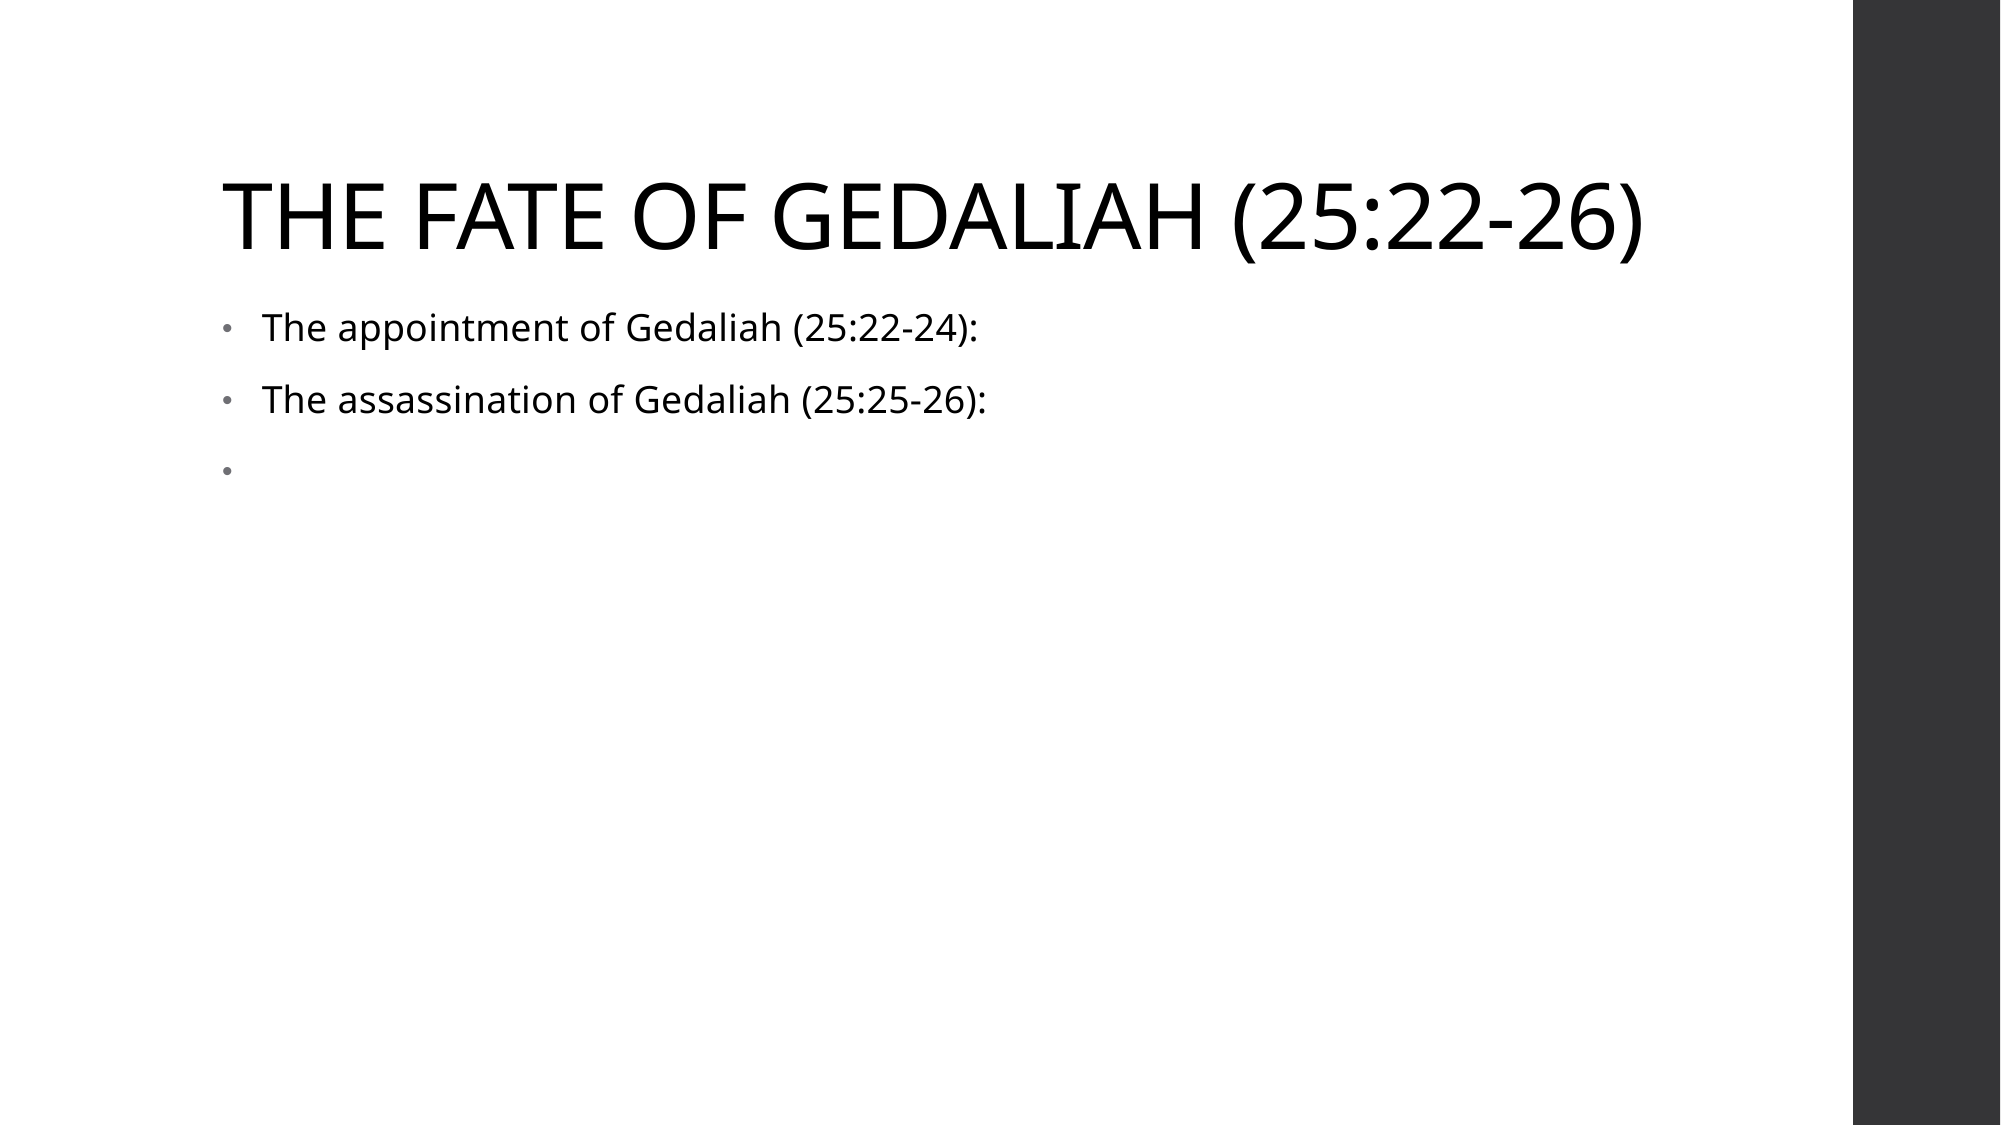

# THE FATE OF GEDALIAH (25:22-26)
 The appointment of Gedaliah (25:22-24):
 The assassination of Gedaliah (25:25-26):